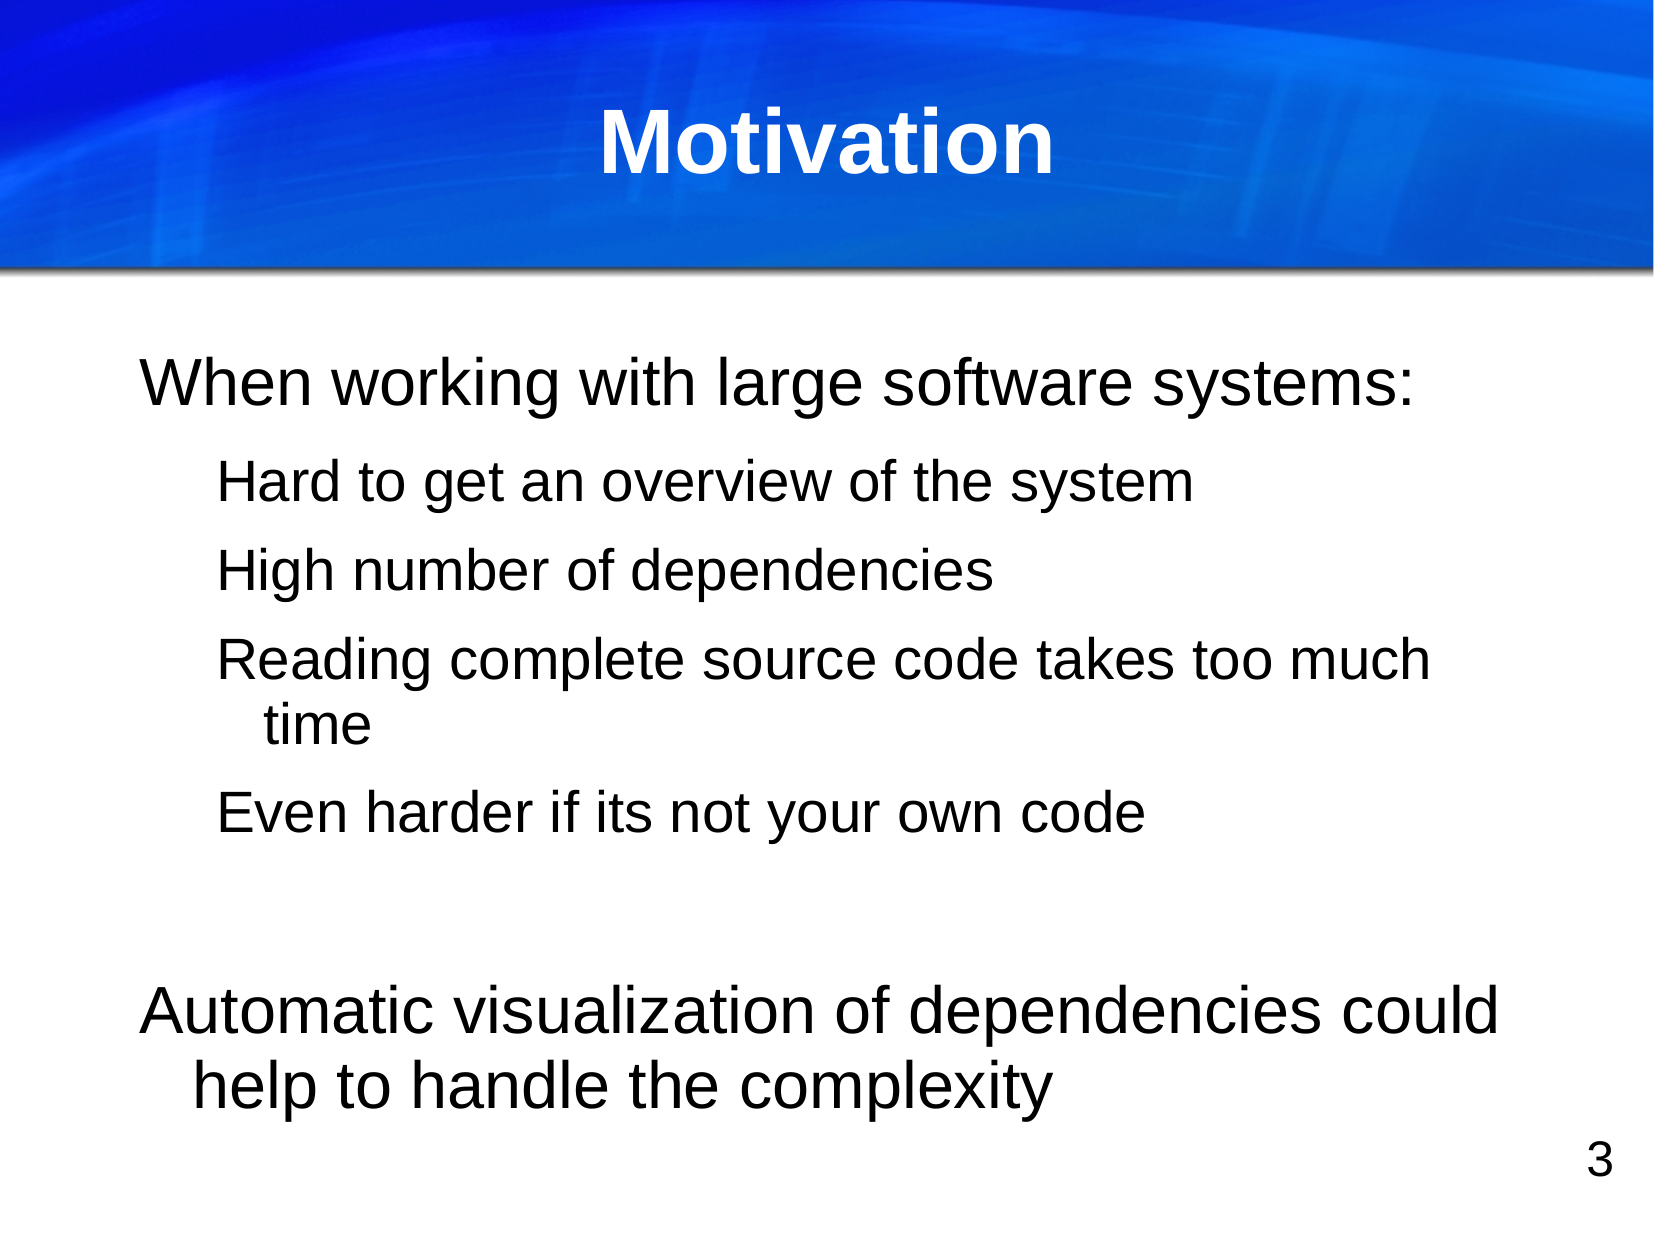

# Motivation
When working with large software systems:
Hard to get an overview of the system
High number of dependencies
Reading complete source code takes too much time
Even harder if its not your own code
Automatic visualization of dependencies could help to handle the complexity